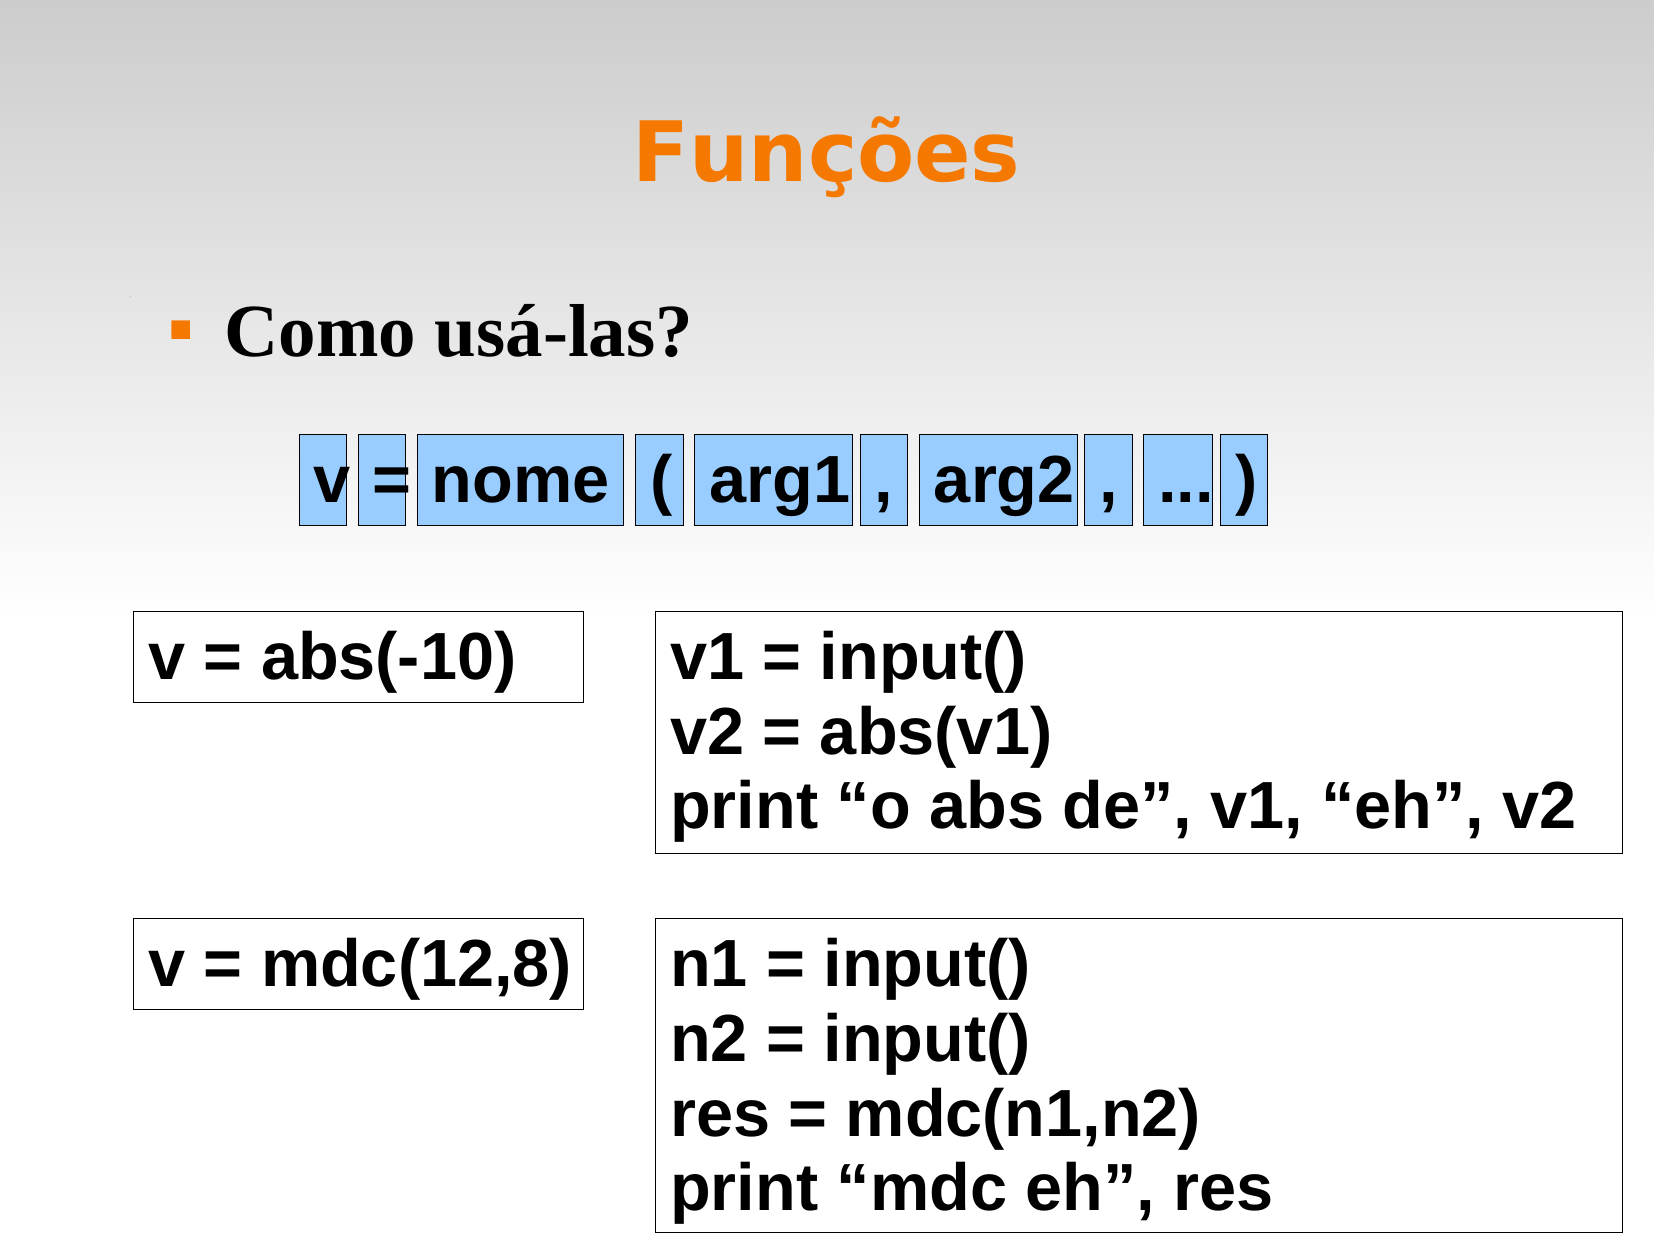

# Funções
Como usá-las?
v
=
nome
(
arg1
,
arg2
,
...
)
v = abs(-10)
v1 = input()
v2 = abs(v1)
print “o abs de”, v1, “eh”, v2
v = mdc(12,8)
n1 = input()
n2 = input()
res = mdc(n1,n2)
print “mdc eh”, res